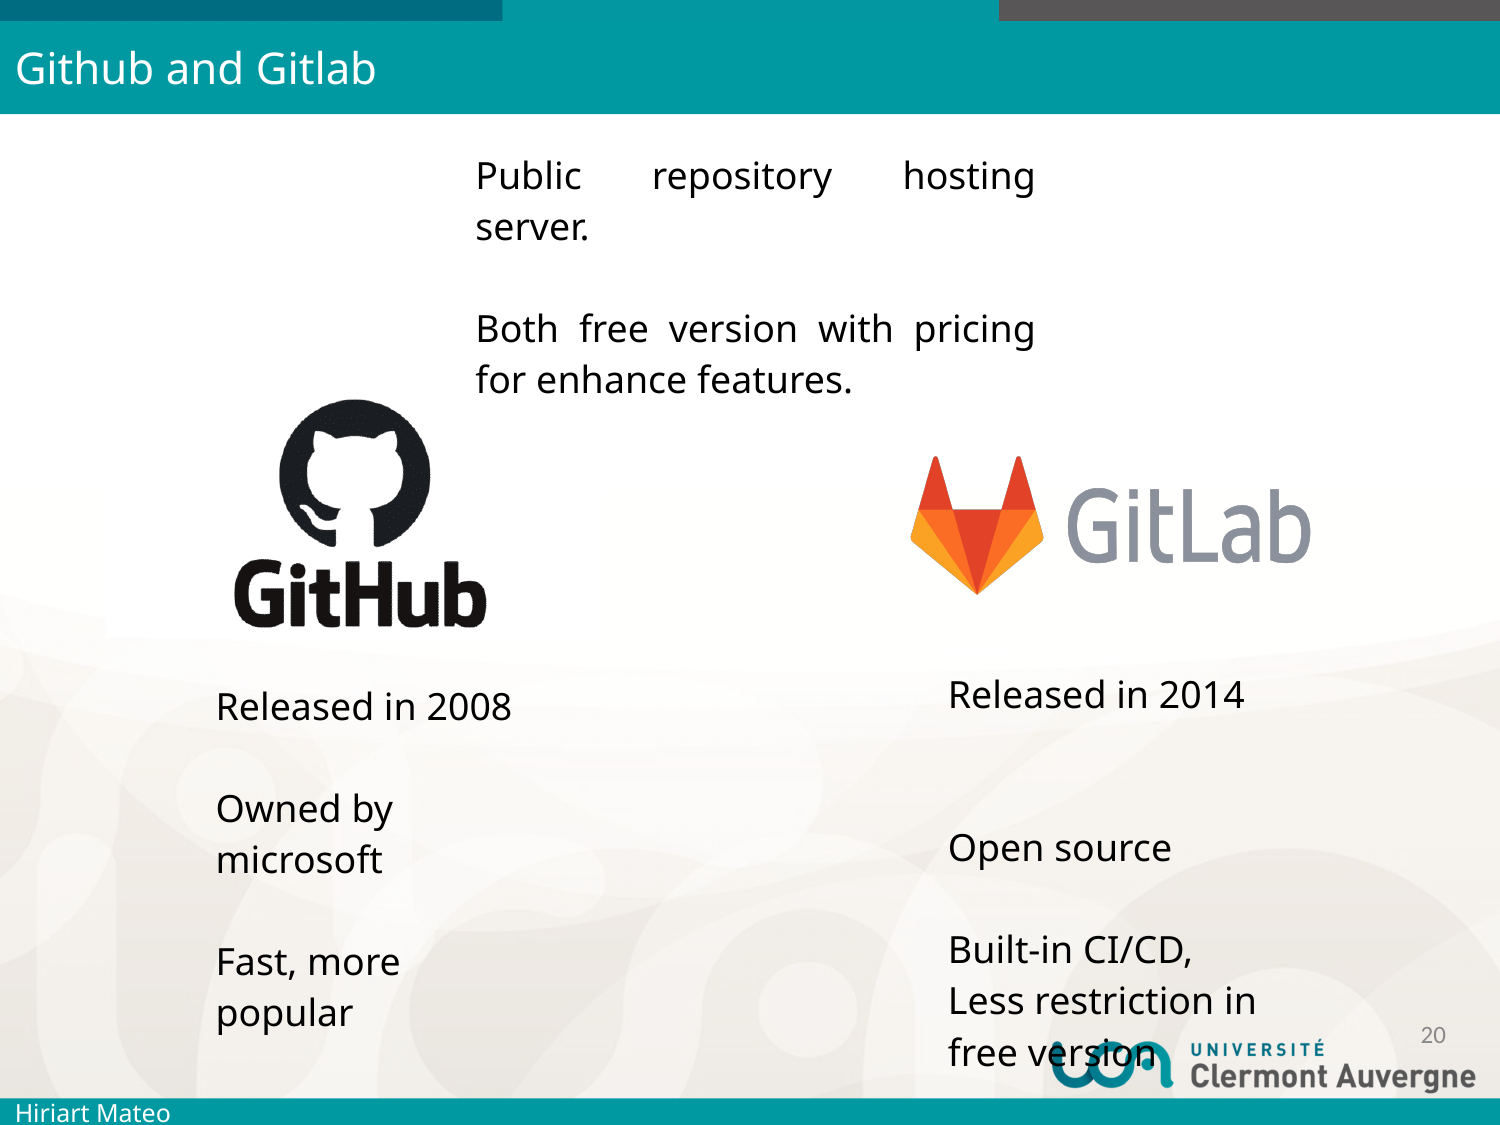

Github and Gitlab
Public repository hosting server.
Both free version with pricing for enhance features.
Released in 2014
Open source
Built-in CI/CD,
Less restriction in free version
Released in 2008
Owned by microsoft
Fast, more popular
20
Hiriart Mateo